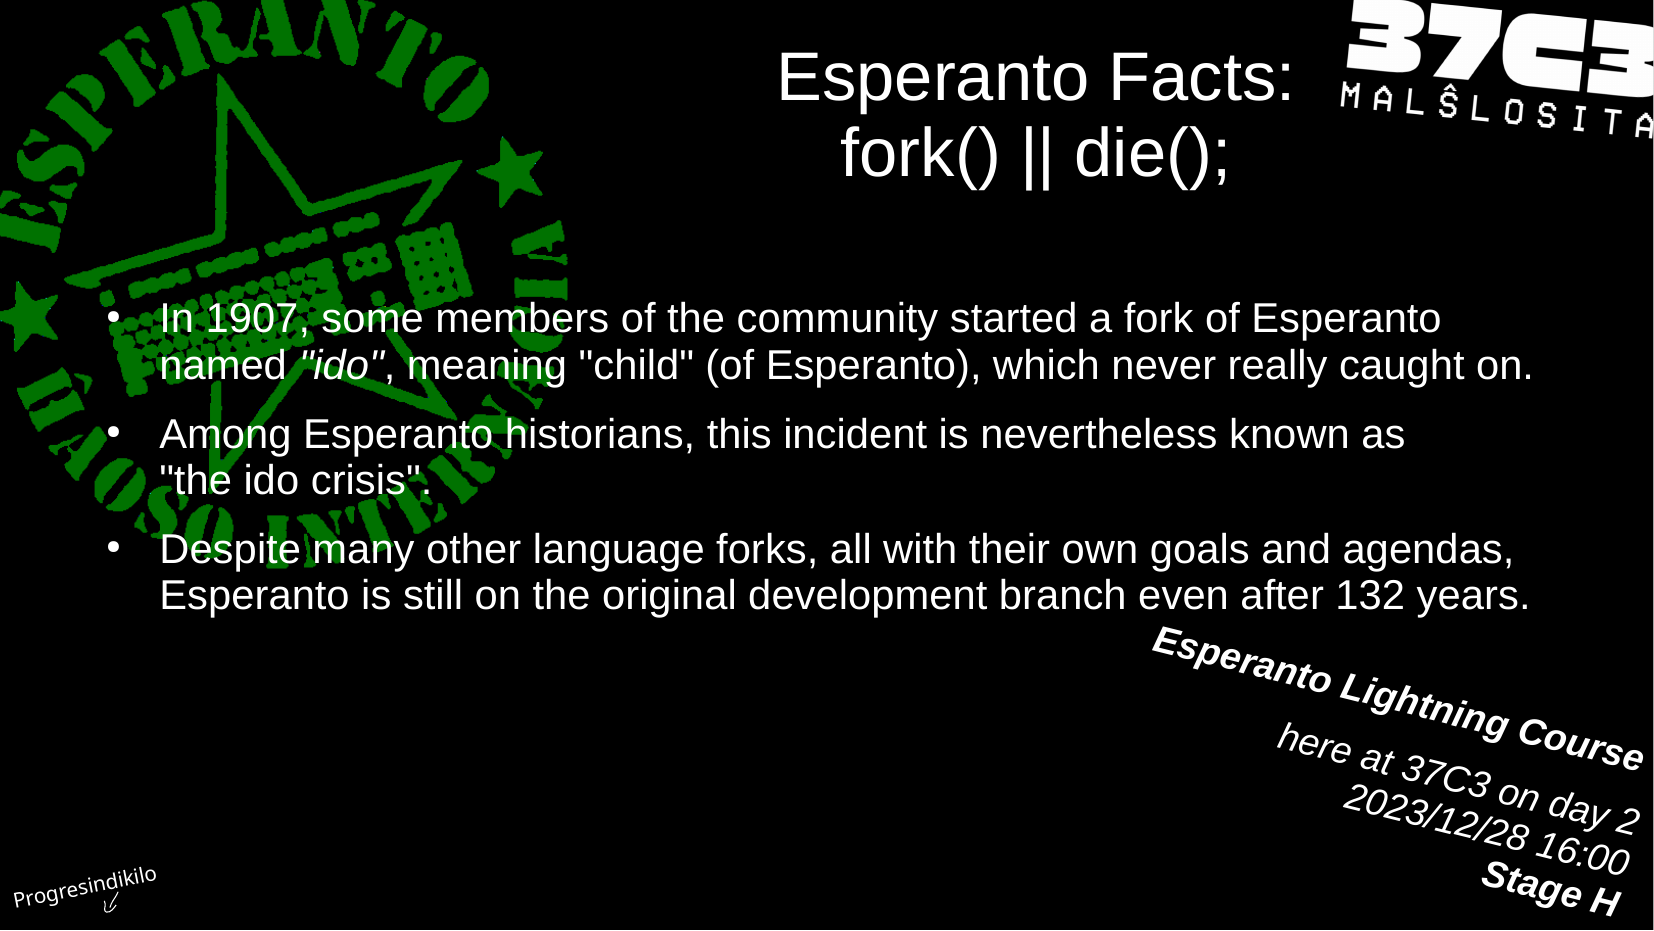

# Esperanto Facts: fork() || die();
In 1907, some members of the community started a fork of Esperanto named "ido", meaning "child" (of Esperanto), which never really caught on.
Among Esperanto historians, this incident is nevertheless known as
"the ido crisis".
Despite many other language forks, all with their own goals and agendas, Esperanto is still on the original development branch even after 132 years.
Esperanto Lightning Course
here at 37C3 on day 2
2023/12/28 16:00
Stage H